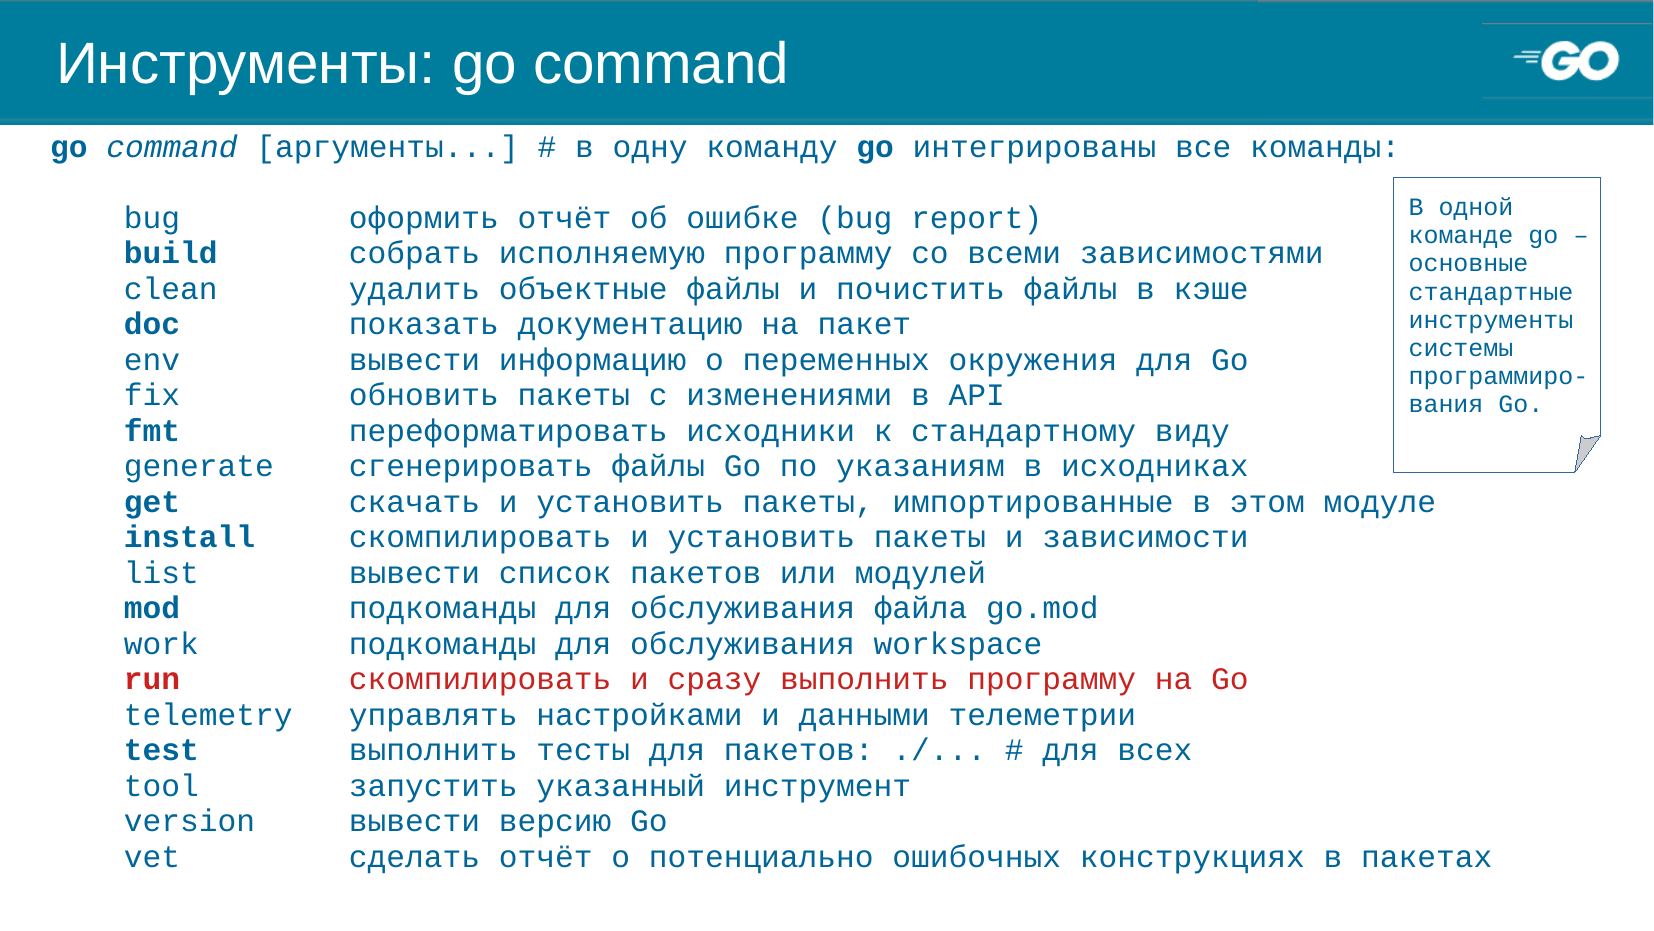

Инструменты: go command
go command [аргументы...] # в одну команду go интегрированы все команды:
	bug оформить отчёт об ошибке (bug report)
	build собрать исполняемую программу со всеми зависимостями
	clean удалить объектные файлы и почистить файлы в кэше
	doc показать документацию на пакет
	env вывести информацию о переменных окружения для Go
	fix обновить пакеты с изменениями в API
	fmt переформатировать исходники к стандартному виду
	generate сгенерировать файлы Go по указаниям в исходниках
	get скачать и установить пакеты, импортированные в этом модуле
	install скомпилировать и установить пакеты и зависимости
	list вывести список пакетов или модулей
	mod подкоманды для обслуживания файла go.mod
	work подкоманды для обслуживания workspace
	run скомпилировать и сразу выполнить программу на Go
	telemetry управлять настройками и данными телеметрии
	test выполнить тесты для пакетов: ./... # для всех
	tool запустить указанный инструмент
	version вывести версию Go
	vet сделать отчёт о потенциально ошибочных конструкциях в пакетах
В одной
команде go ‒
основные
стандартные
инструменты
системы
программиро-
вания Go.